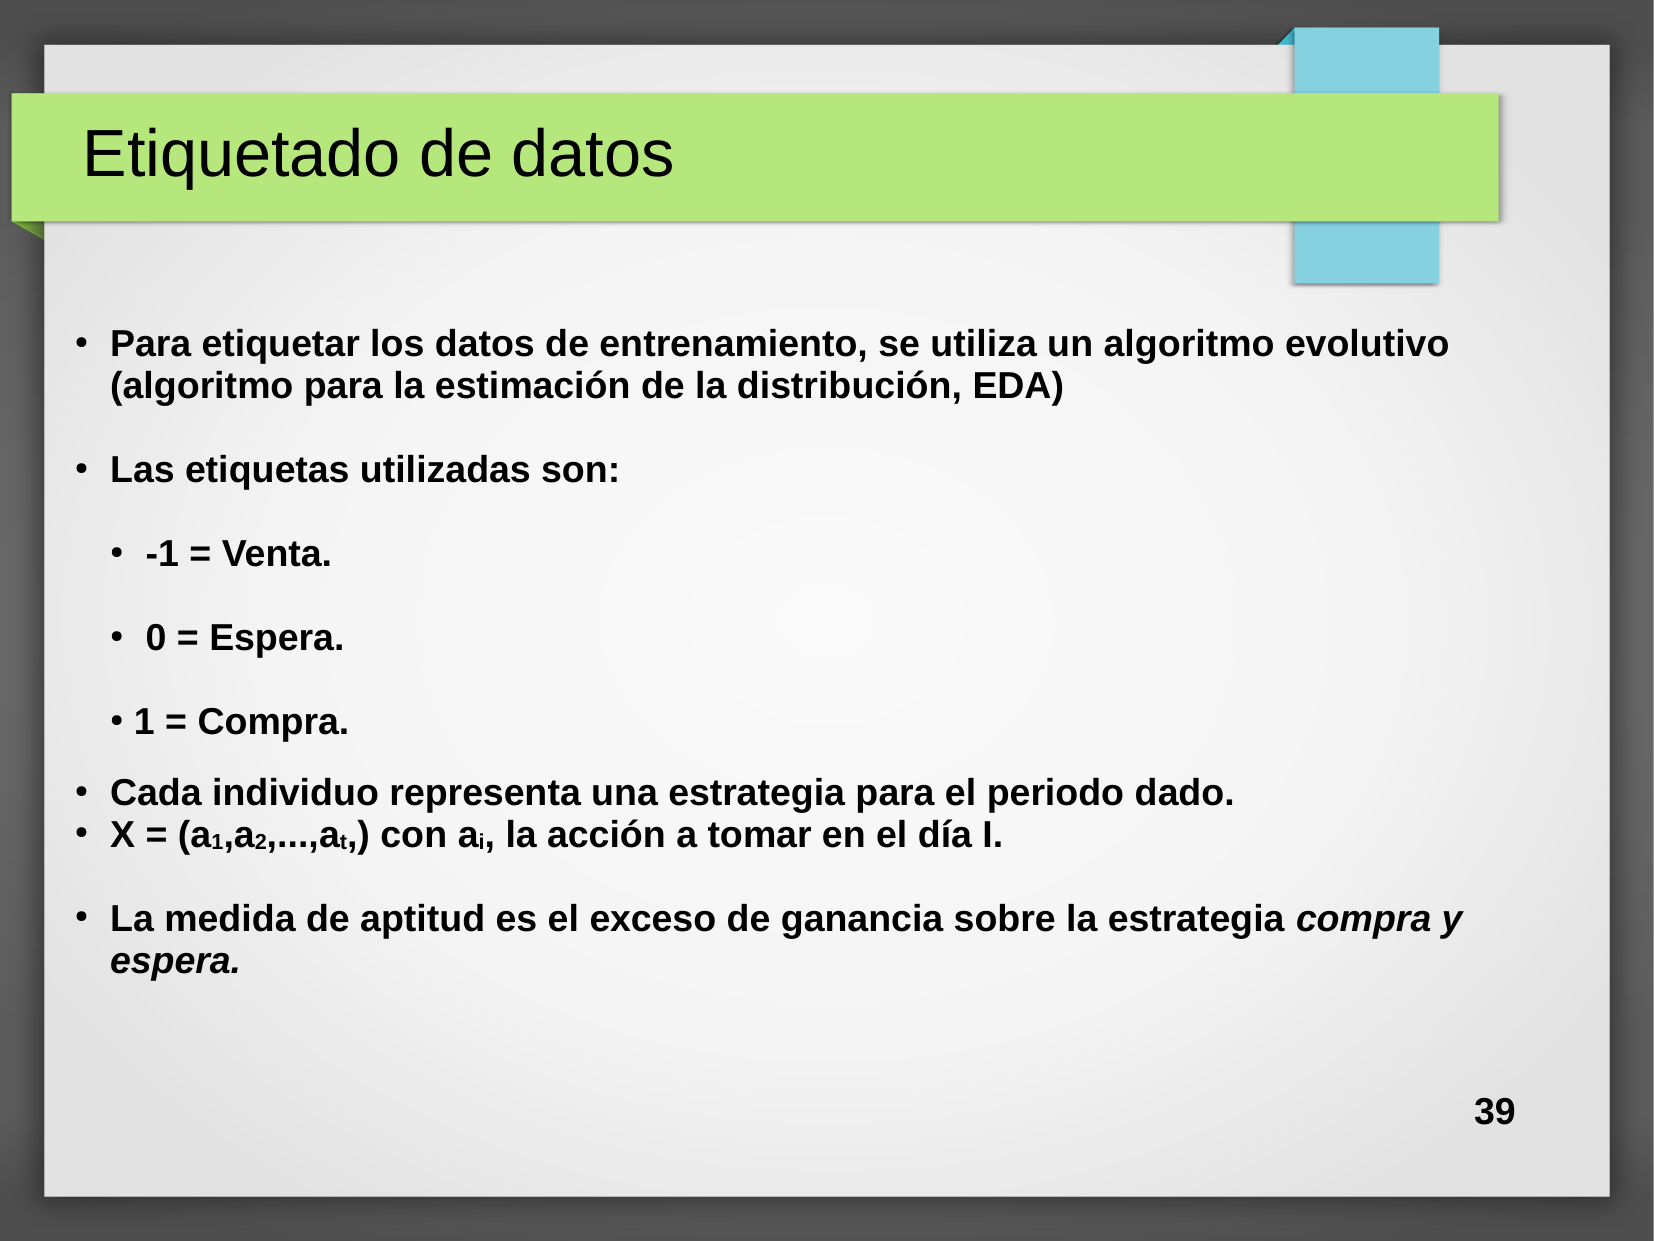

# Etiquetado de datos
Para etiquetar los datos de entrenamiento, se utiliza un algoritmo evolutivo (algoritmo para la estimación de la distribución, EDA)
Las etiquetas utilizadas son:
-1 = Venta.
0 = Espera.
 1 = Compra.
Cada individuo representa una estrategia para el periodo dado.
X = (a1,a2,...,at,) con ai, la acción a tomar en el día I.
La medida de aptitud es el exceso de ganancia sobre la estrategia compra y espera.